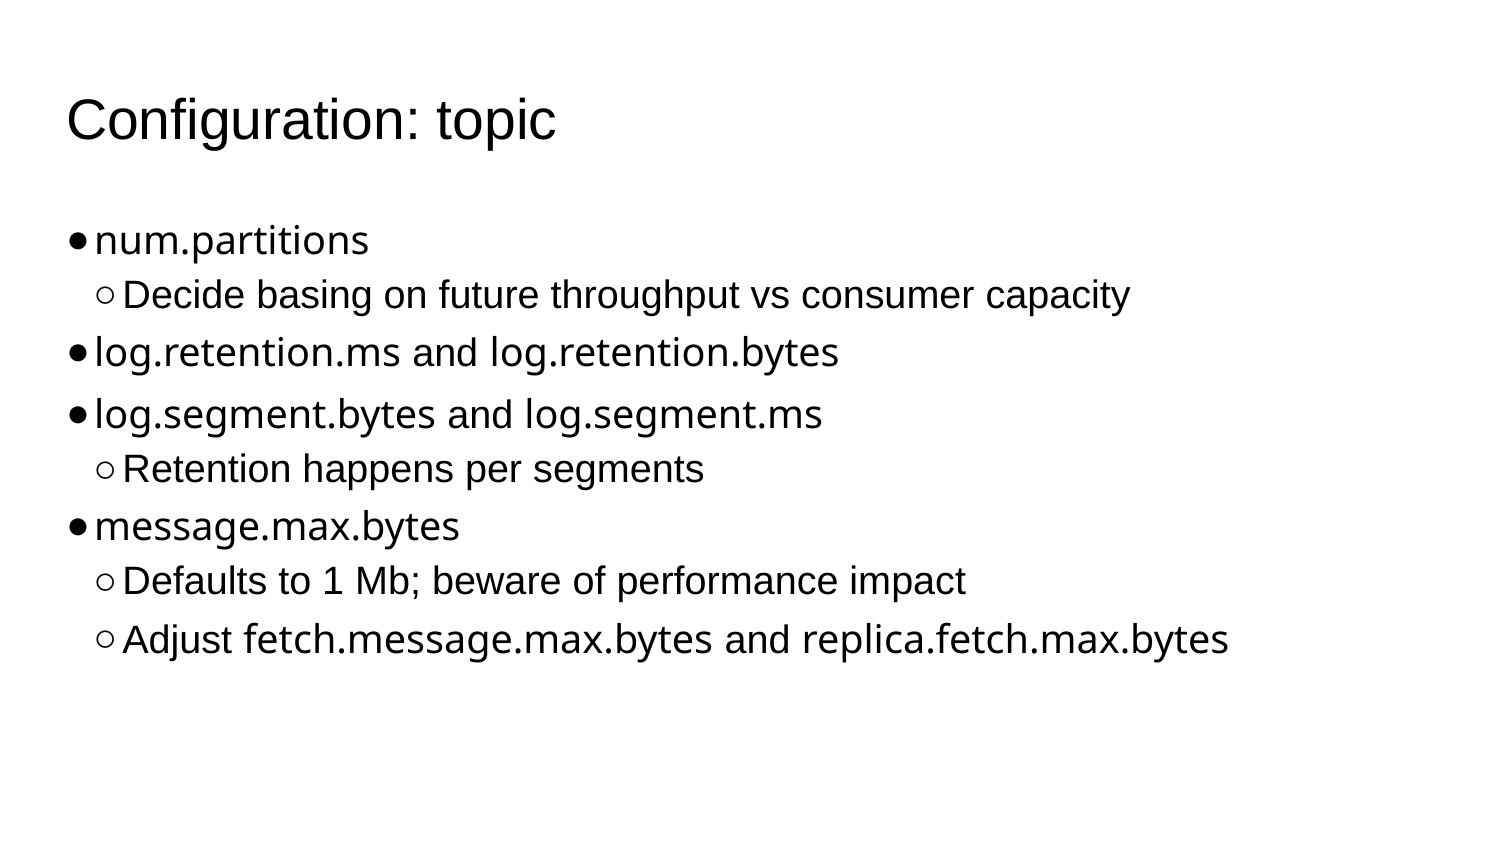

# Configuration: topic
num.partitions
Decide basing on future throughput vs consumer capacity
log.retention.ms and log.retention.bytes
log.segment.bytes and log.segment.ms
Retention happens per segments
message.max.bytes
Defaults to 1 Mb; beware of performance impact
Adjust fetch.message.max.bytes and replica.fetch.max.bytes